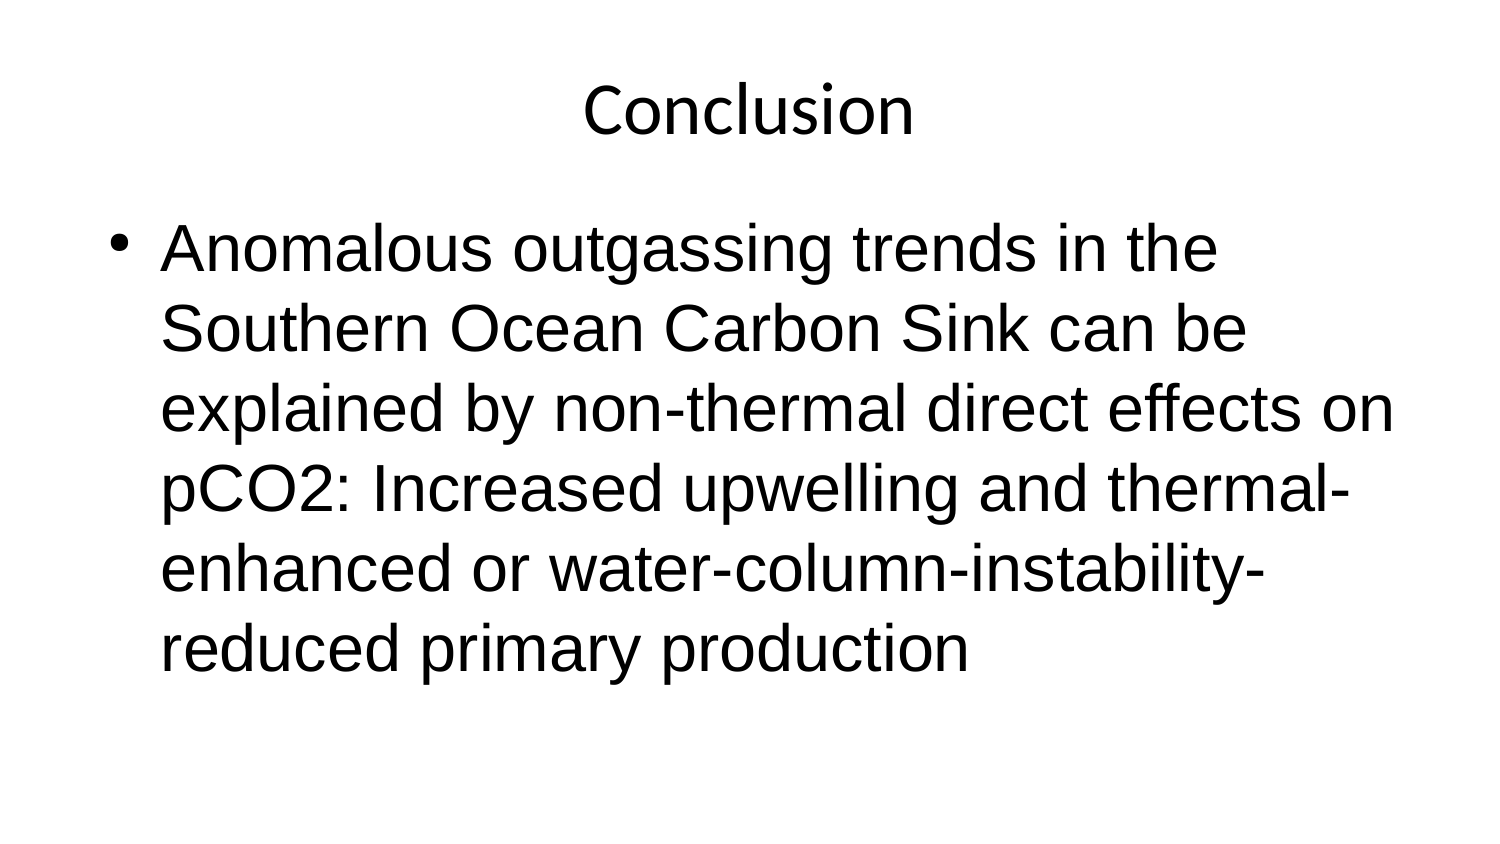

# Conclusion
Anomalous outgassing trends in the Southern Ocean Carbon Sink can be explained by non-thermal direct effects on pCO2: Increased upwelling and thermal-enhanced or water-column-instability-reduced primary production